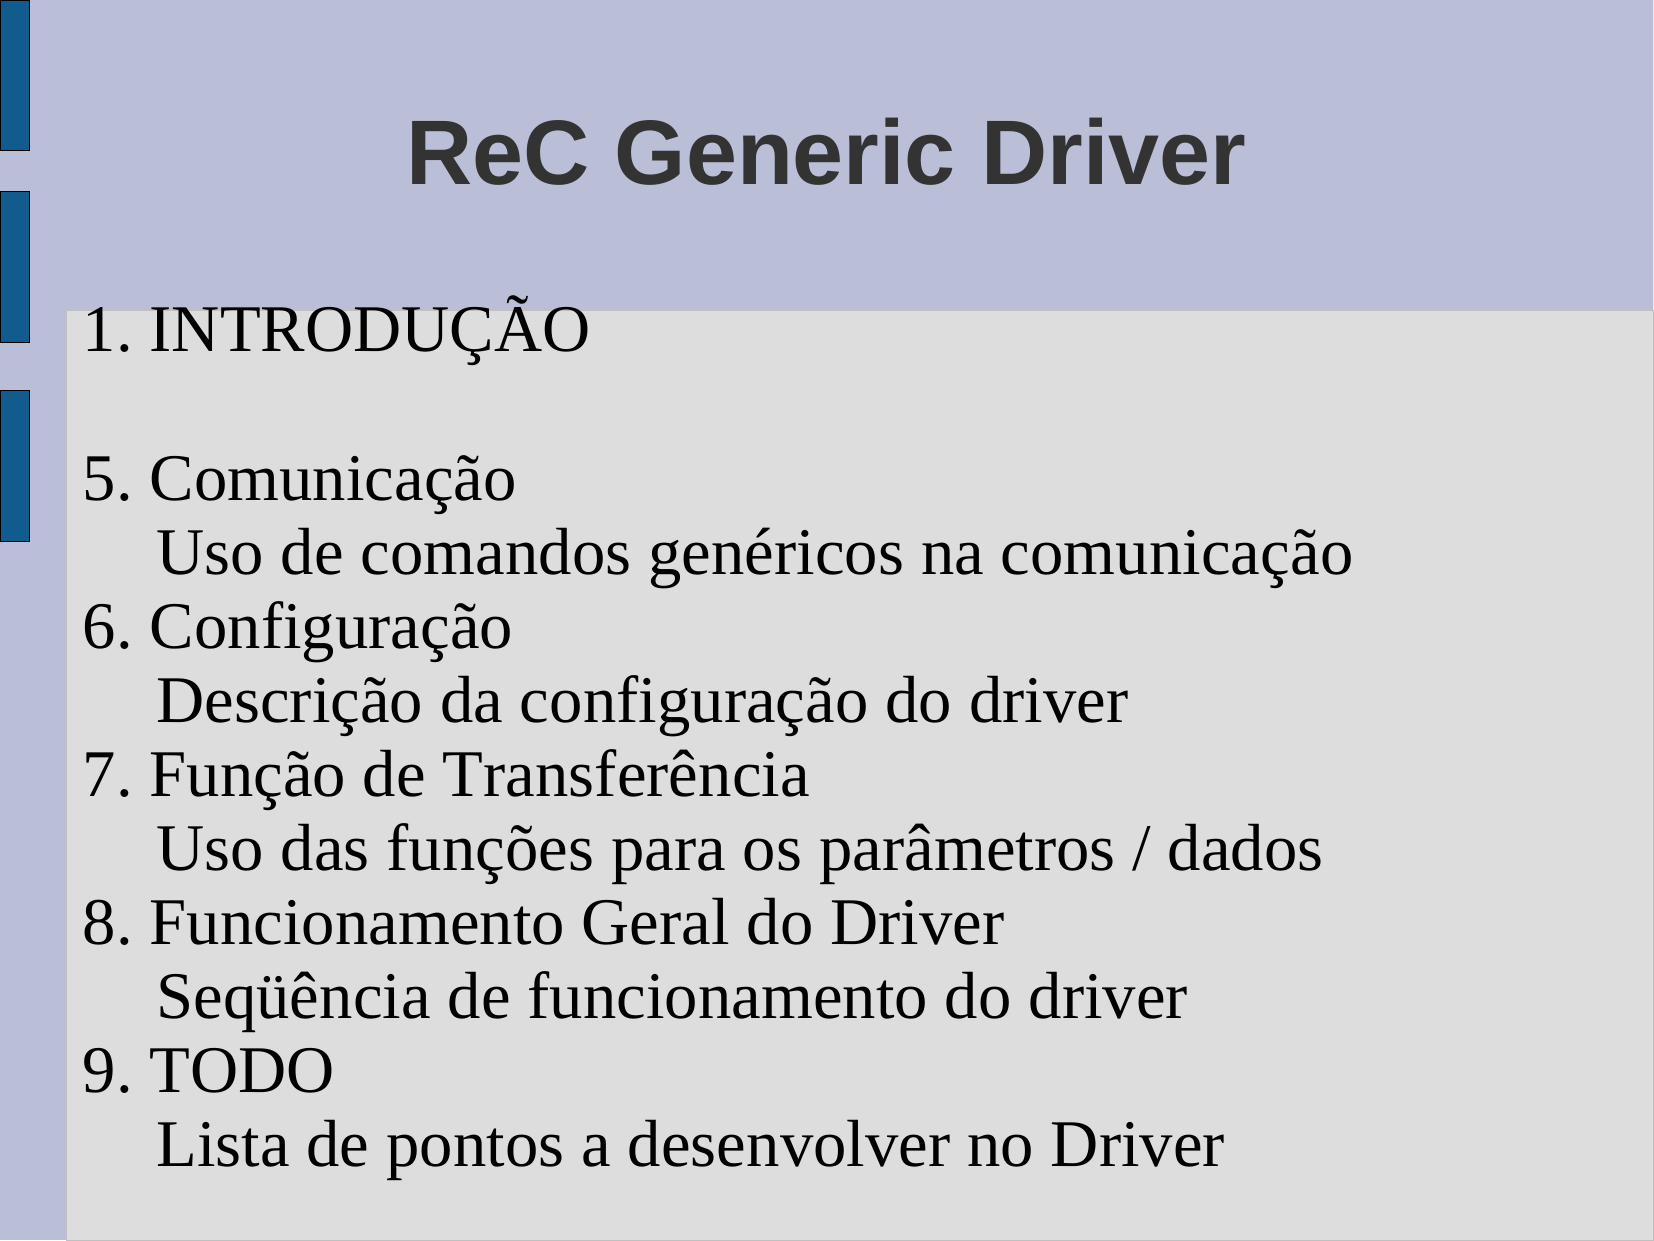

# ReC Generic Driver
1. INTRODUÇÃO
5. Comunicação
	Uso de comandos genéricos na comunicação
6. Configuração
	Descrição da configuração do driver
7. Função de Transferência
	Uso das funções para os parâmetros / dados
8. Funcionamento Geral do Driver
	Seqüência de funcionamento do driver
9. TODO
	Lista de pontos a desenvolver no Driver